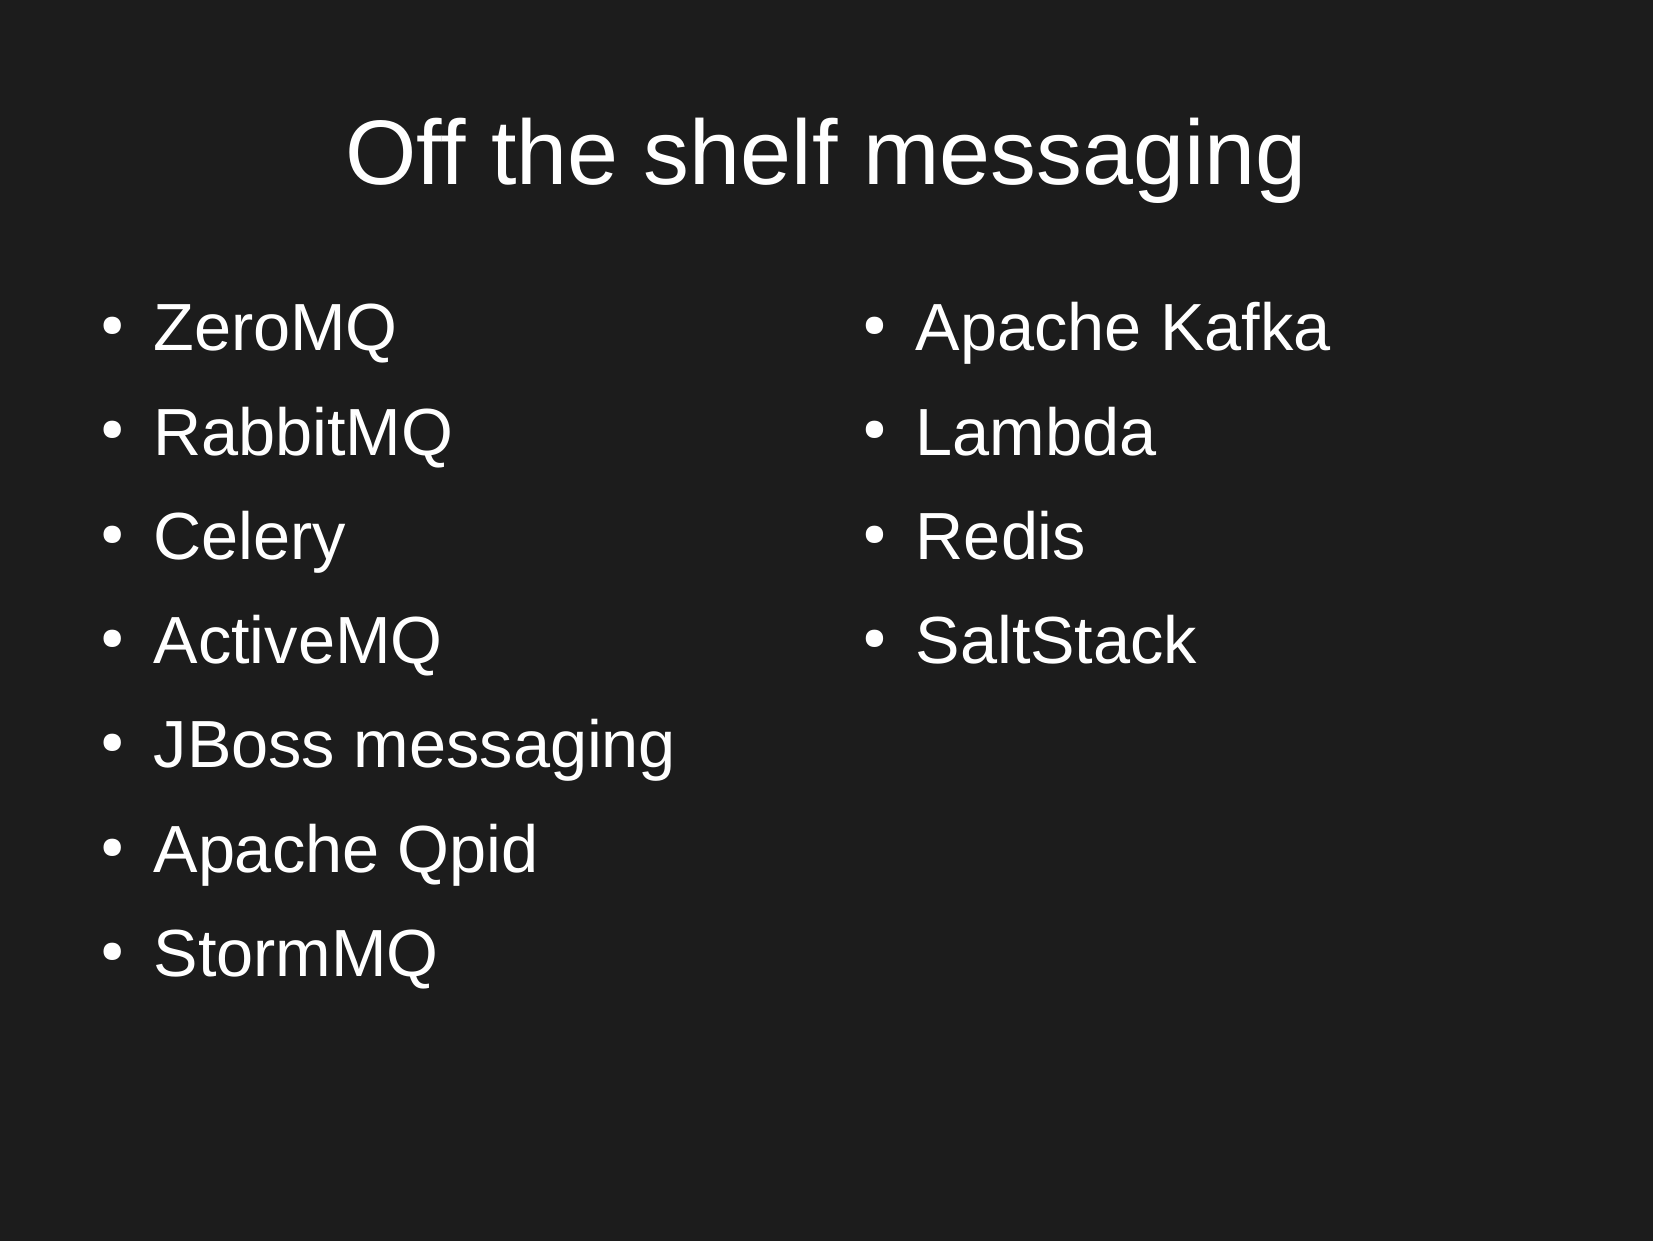

# Off the shelf messaging
ZeroMQ
RabbitMQ
Celery
ActiveMQ
JBoss messaging
Apache Qpid
StormMQ
Apache Kafka
Lambda
Redis
SaltStack